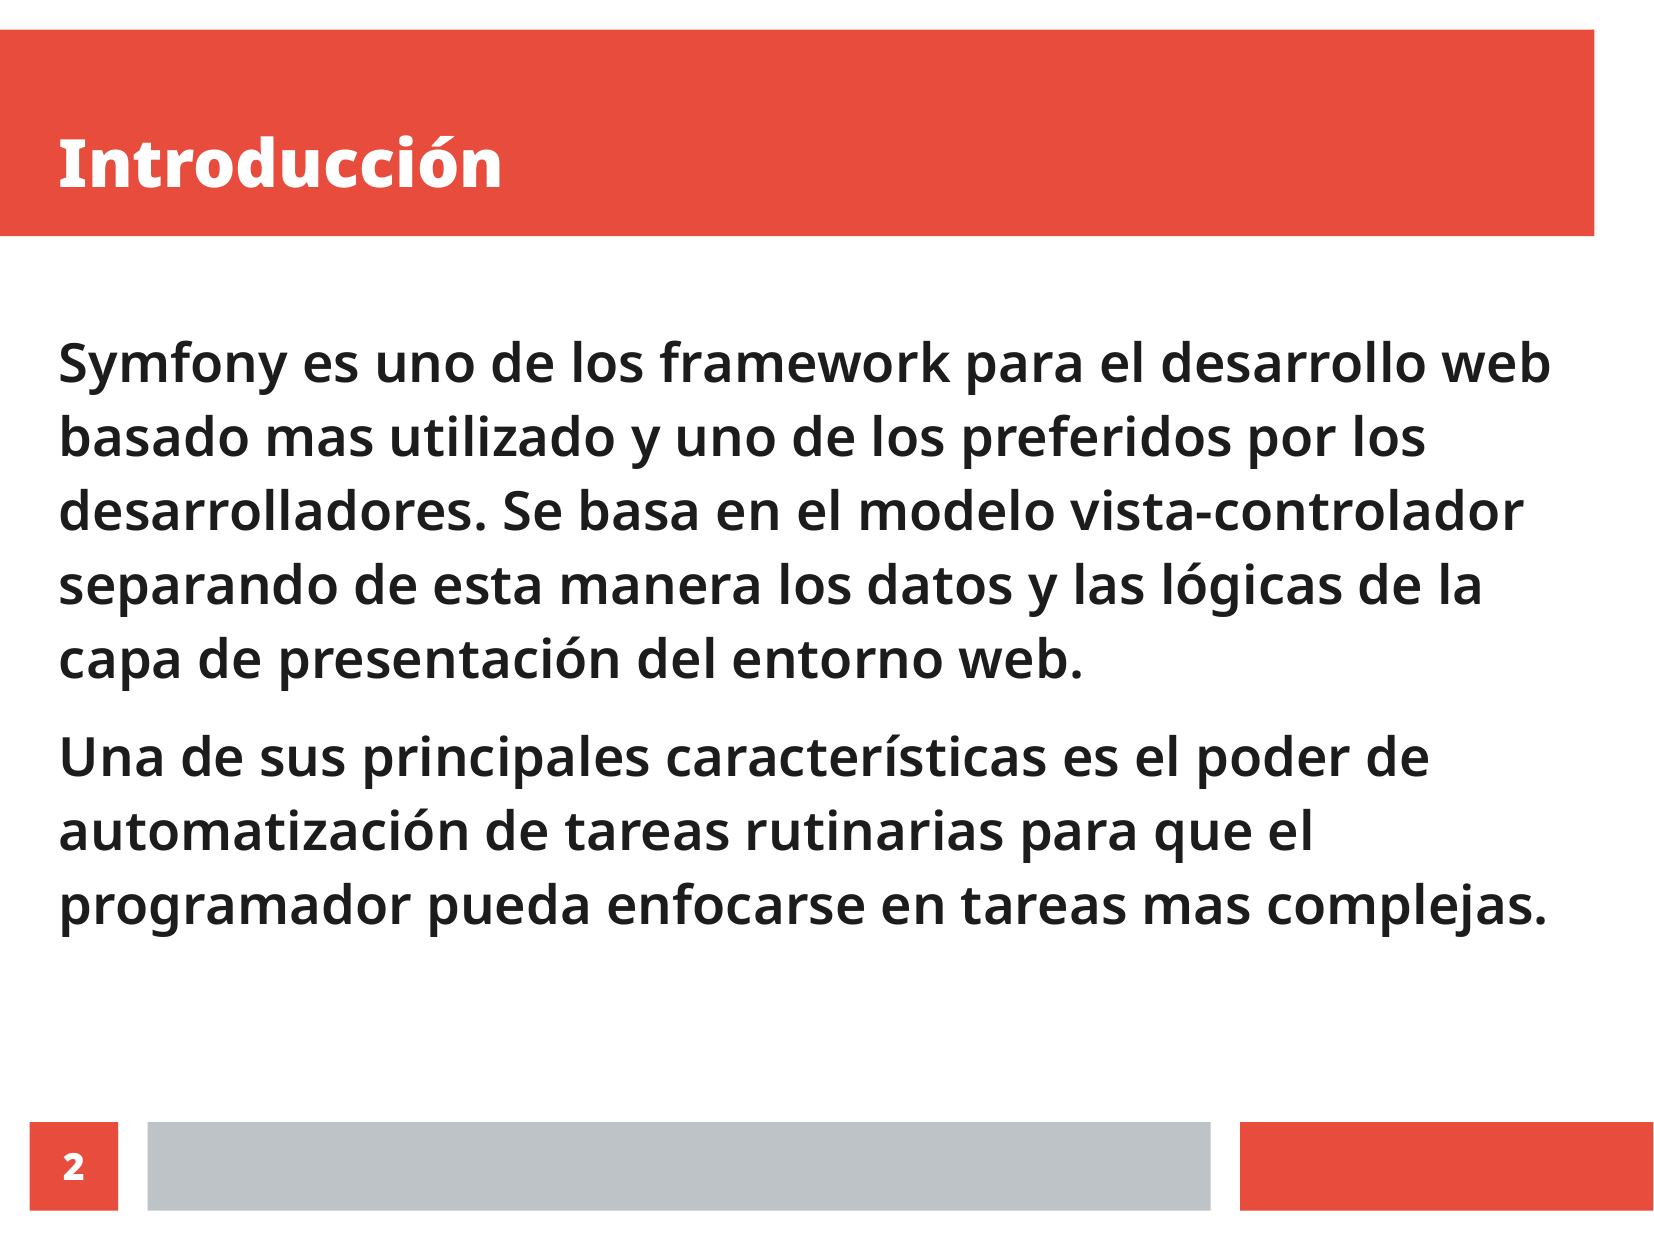

# Introducción
Symfony es uno de los framework para el desarrollo web basado mas utilizado y uno de los preferidos por los desarrolladores. Se basa en el modelo vista-controlador separando de esta manera los datos y las lógicas de la capa de presentación del entorno web.
Una de sus principales características es el poder de automatización de tareas rutinarias para que el programador pueda enfocarse en tareas mas complejas.
2